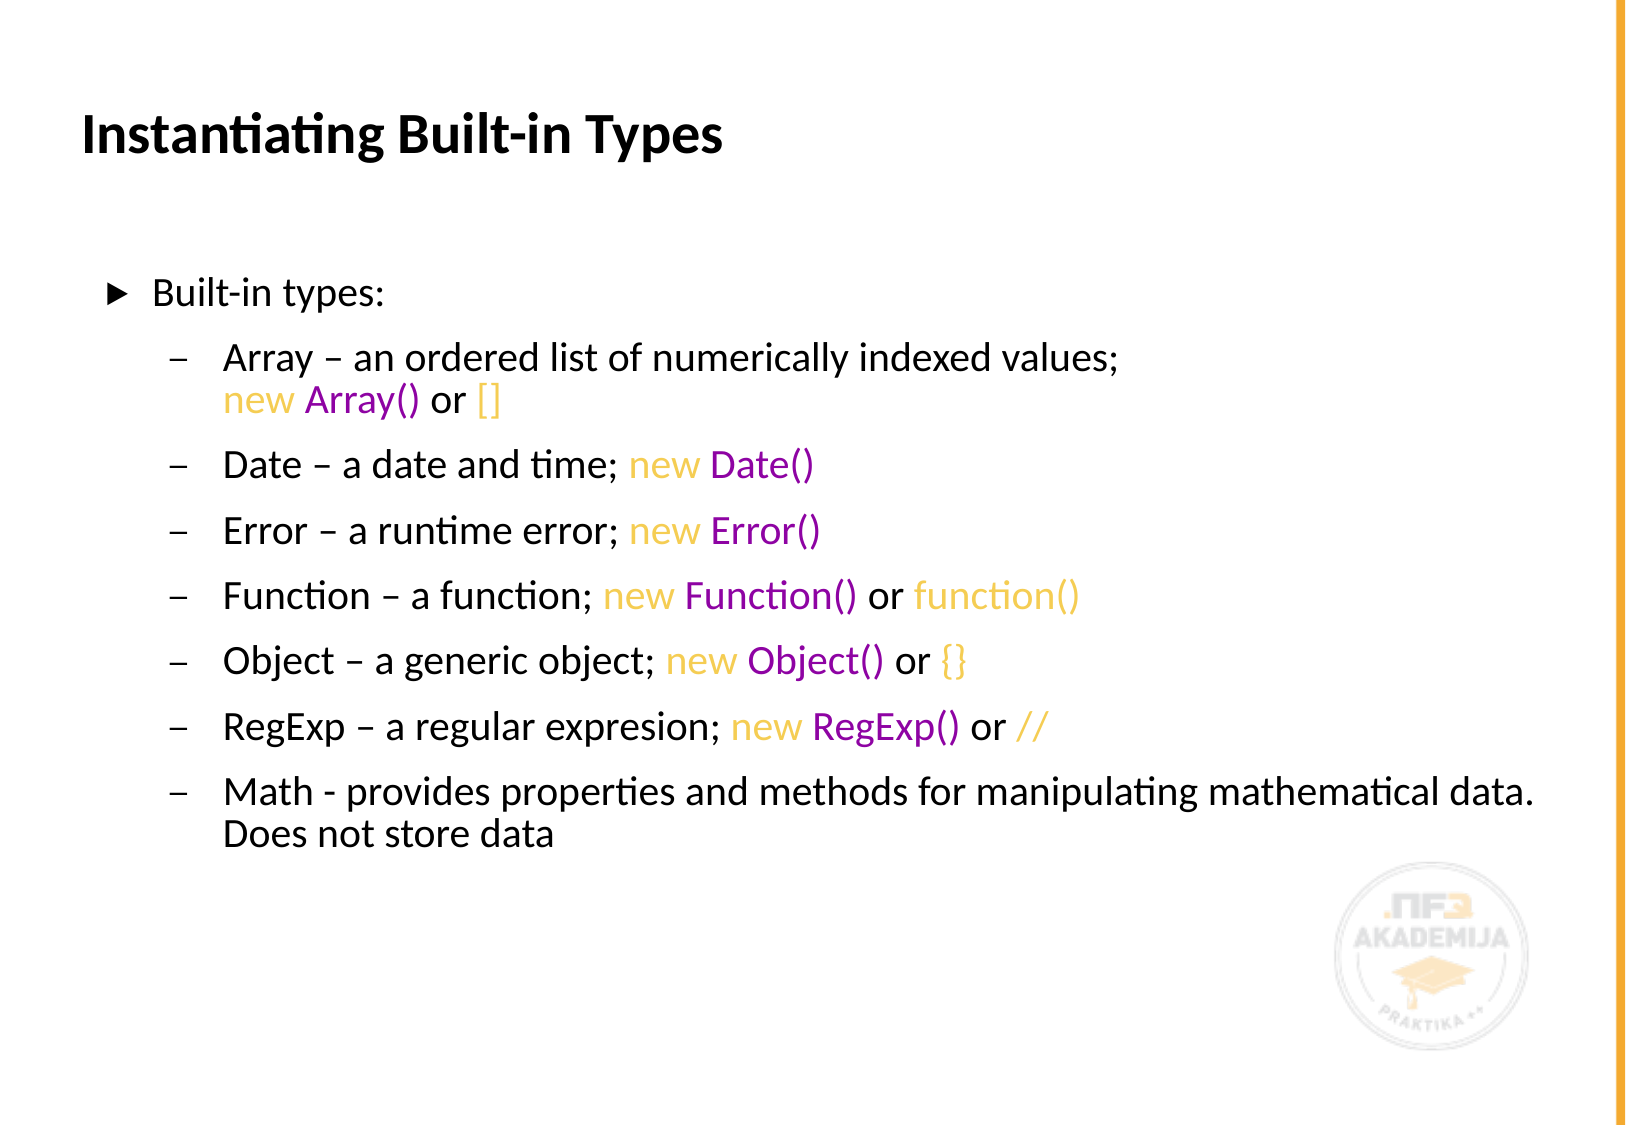

# Instantiating Built-in Types
Built-in types:
Array – an ordered list of numerically indexed values;
new Array() or []
Date – a date and time; new Date()
Error – a runtime error; new Error()
Function – a function; new Function() or function()
Object – a generic object; new Object() or {}
RegExp – a regular expresion; new RegExp() or //
Math - provides properties and methods for manipulating mathematical data. Does not store data